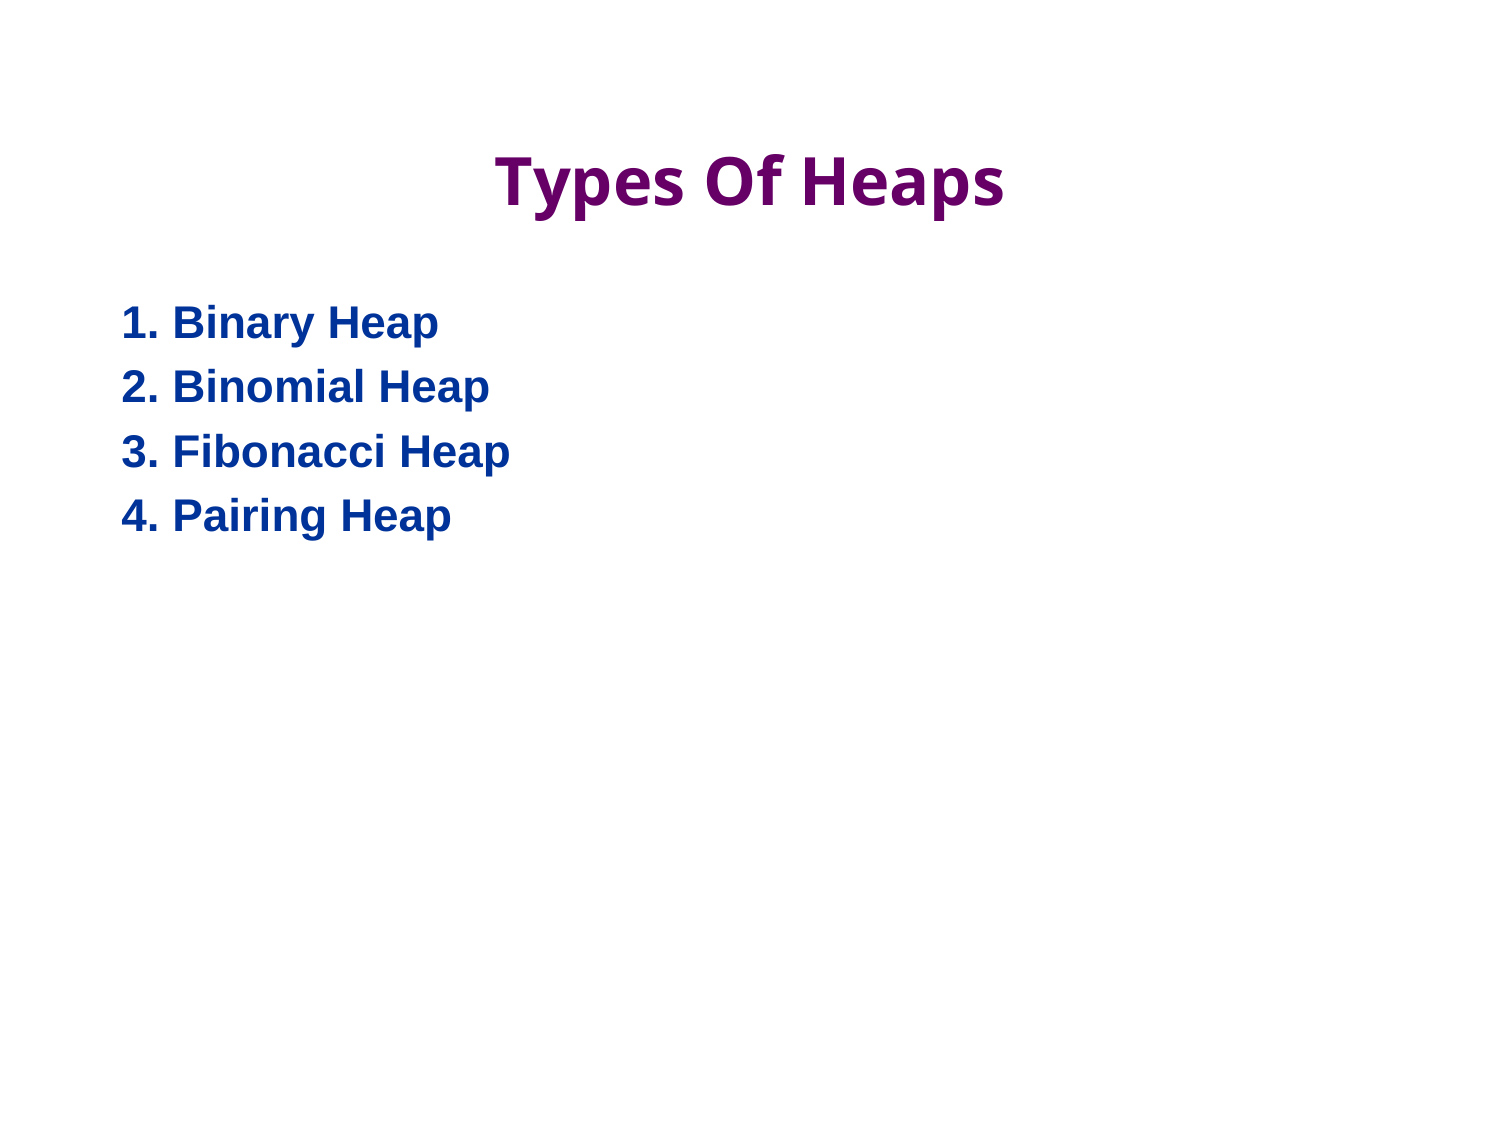

# Types Of Heaps
1. Binary Heap
2. Binomial Heap
3. Fibonacci Heap
4. Pairing Heap